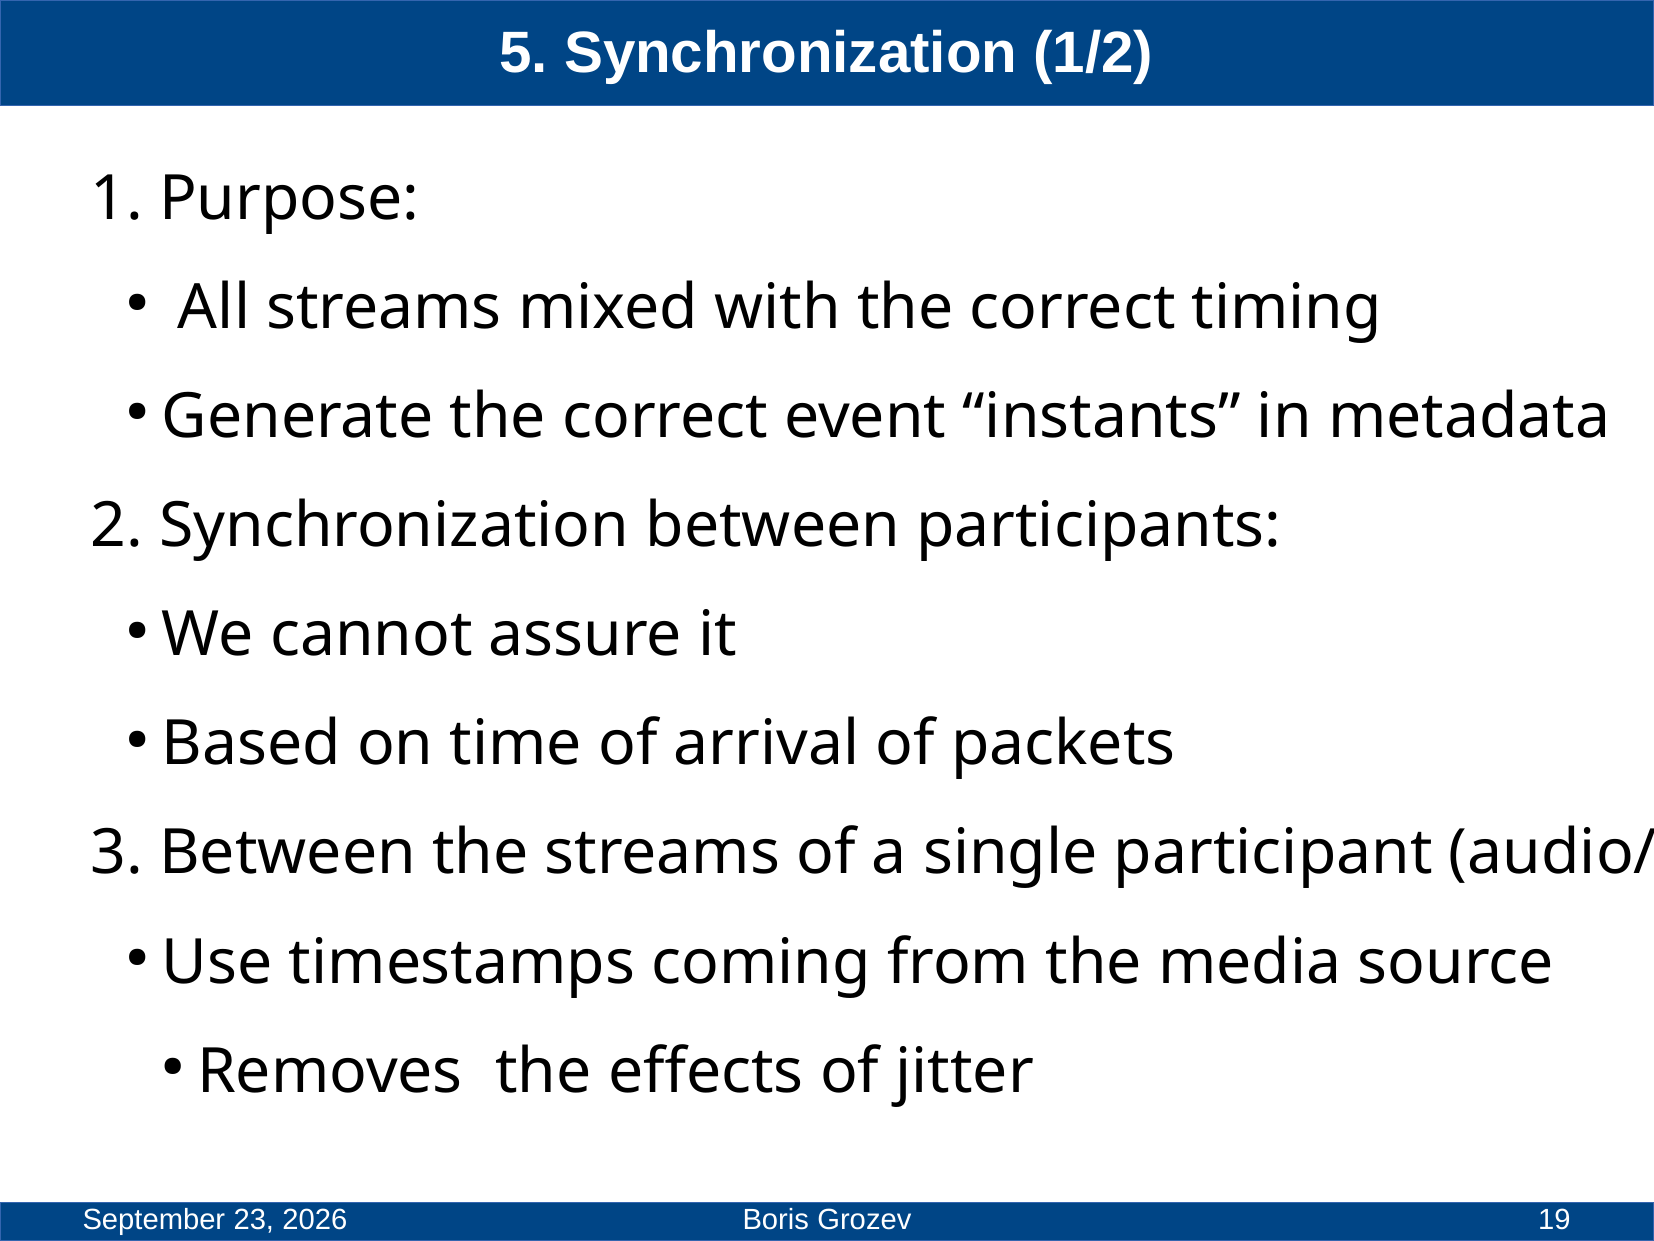

# 5. Synchronization (1/2)
1. Purpose:
 All streams mixed with the correct timing
Generate the correct event “instants” in metadata
2. Synchronization between participants:
We cannot assure it
Based on time of arrival of packets
3. Between the streams of a single participant (audio/video sync)
Use timestamps coming from the media source
Removes the effects of jitter
Boris Grozev
19